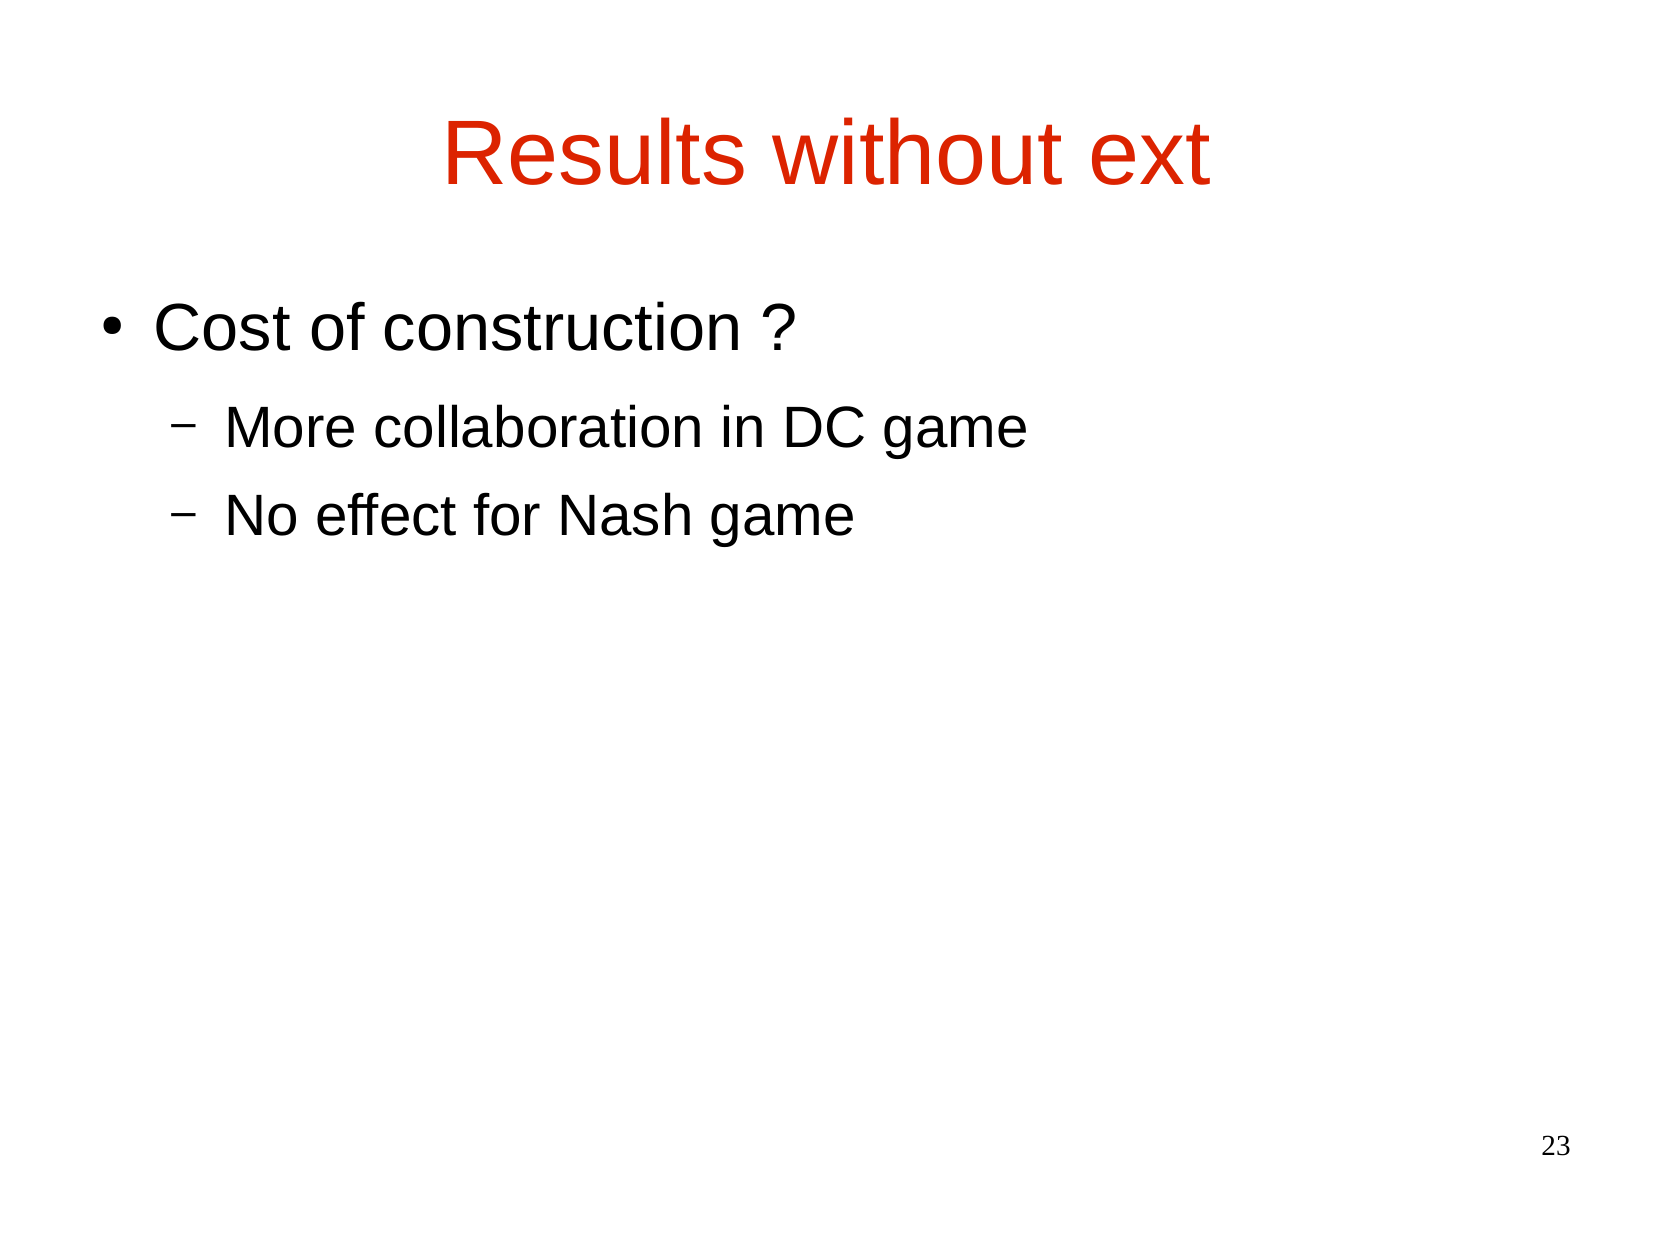

# Results without ext
Cost of construction ?
More collaboration in DC game
No effect for Nash game
23